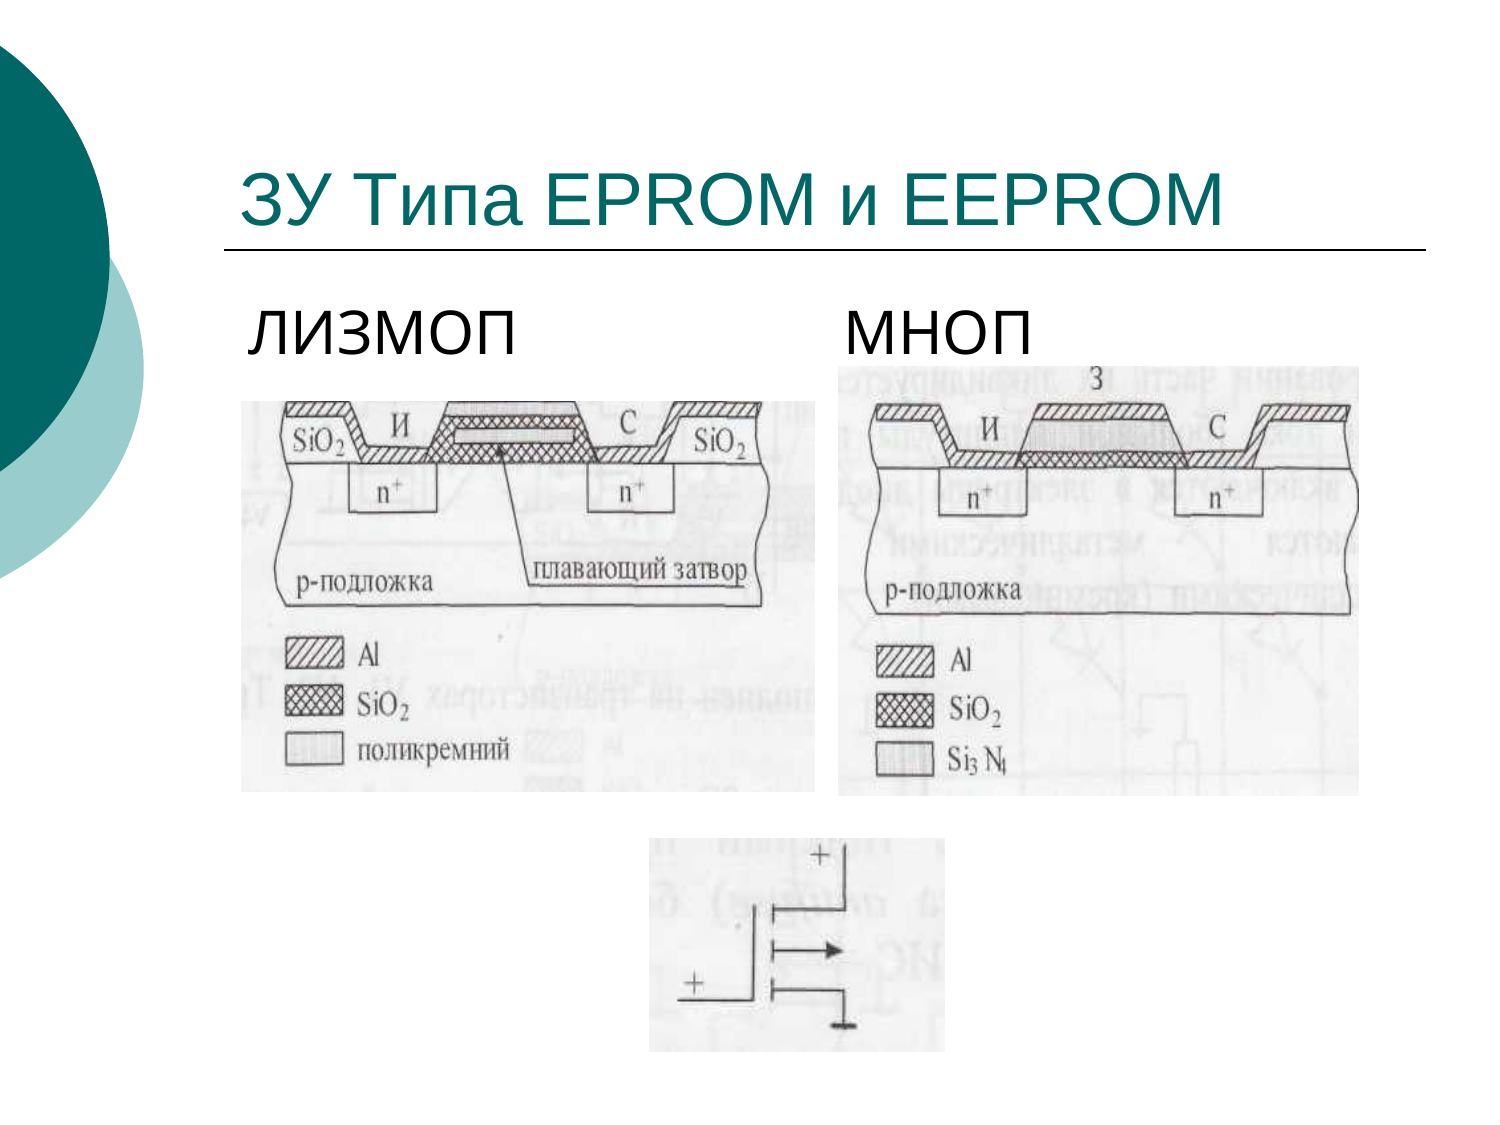

ЗУ Типа EPROM и EEPROM
ЛИЗМОП
# МНОП